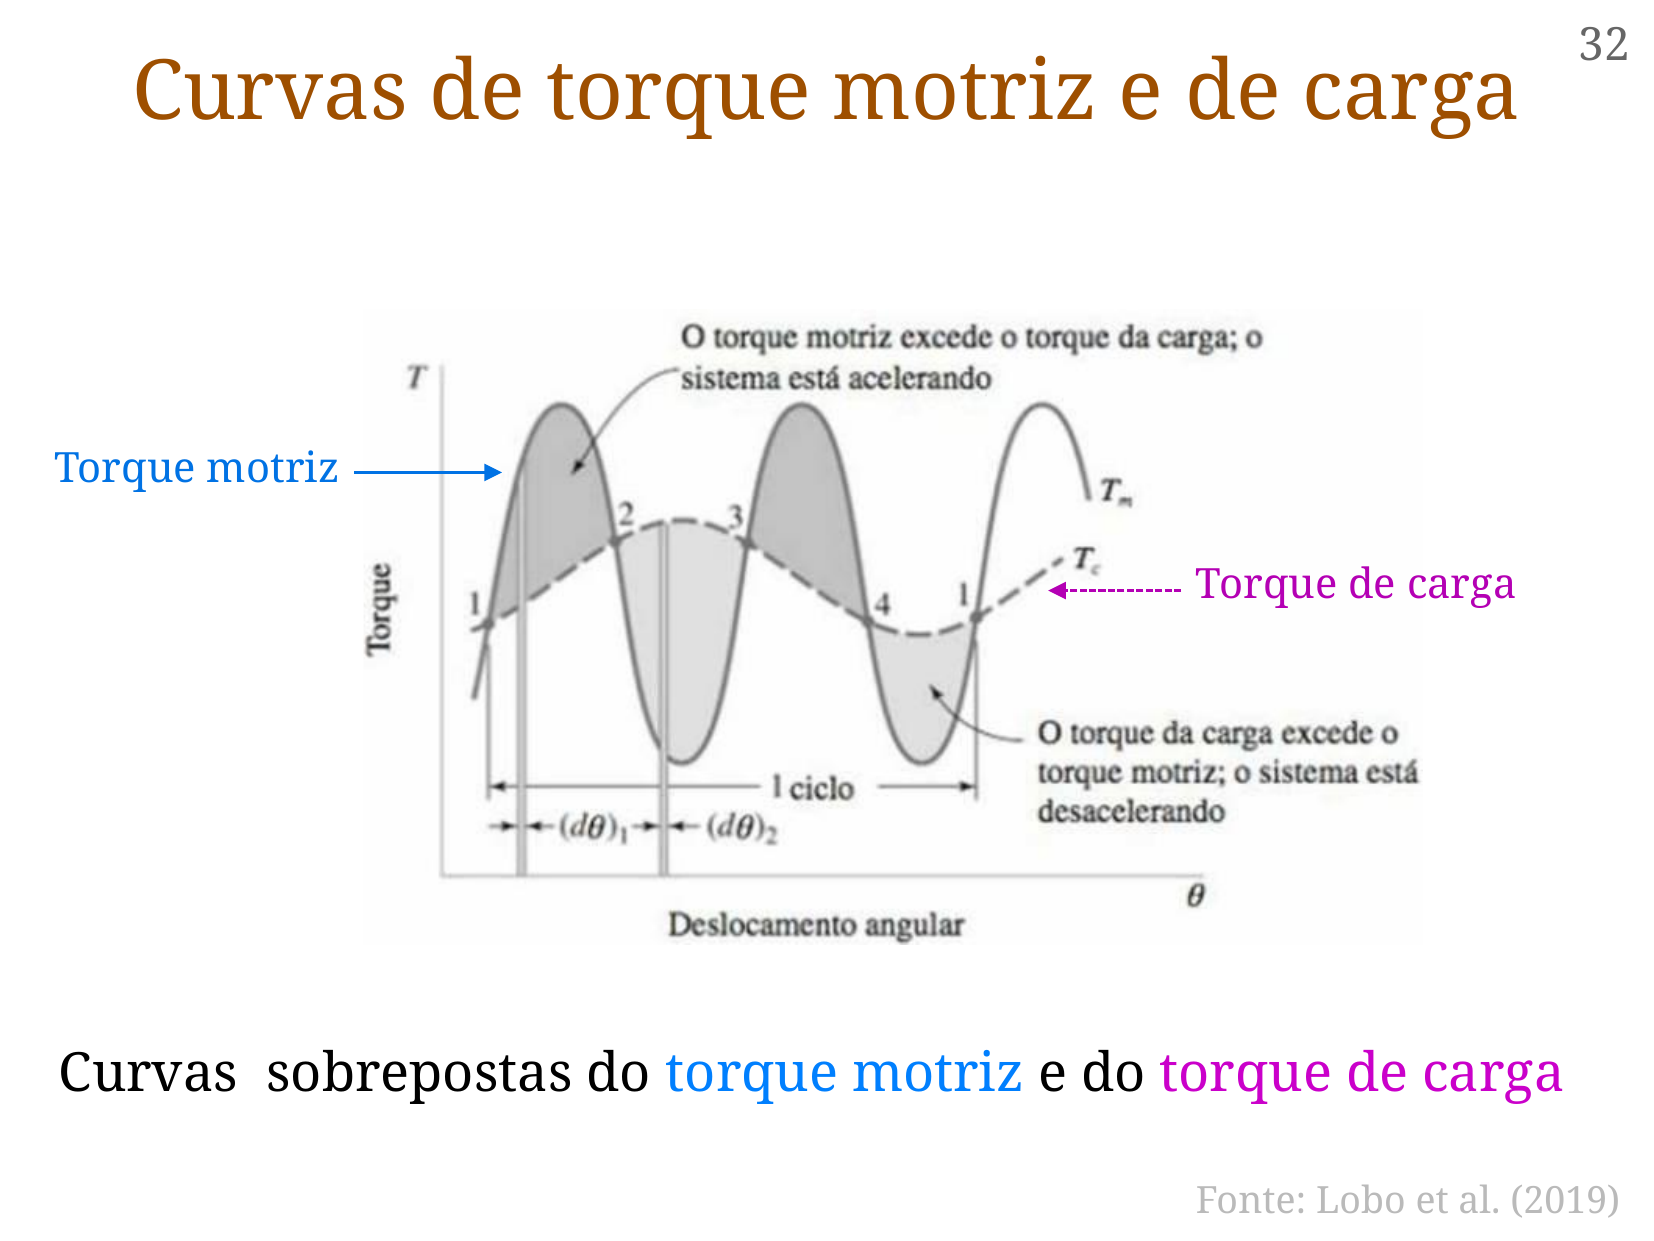

32
# Curvas de torque motriz e de carga
Torque motriz
Torque de carga
Curvas sobrepostas do torque motriz e do torque de carga
Fonte: Lobo et al. (2019)